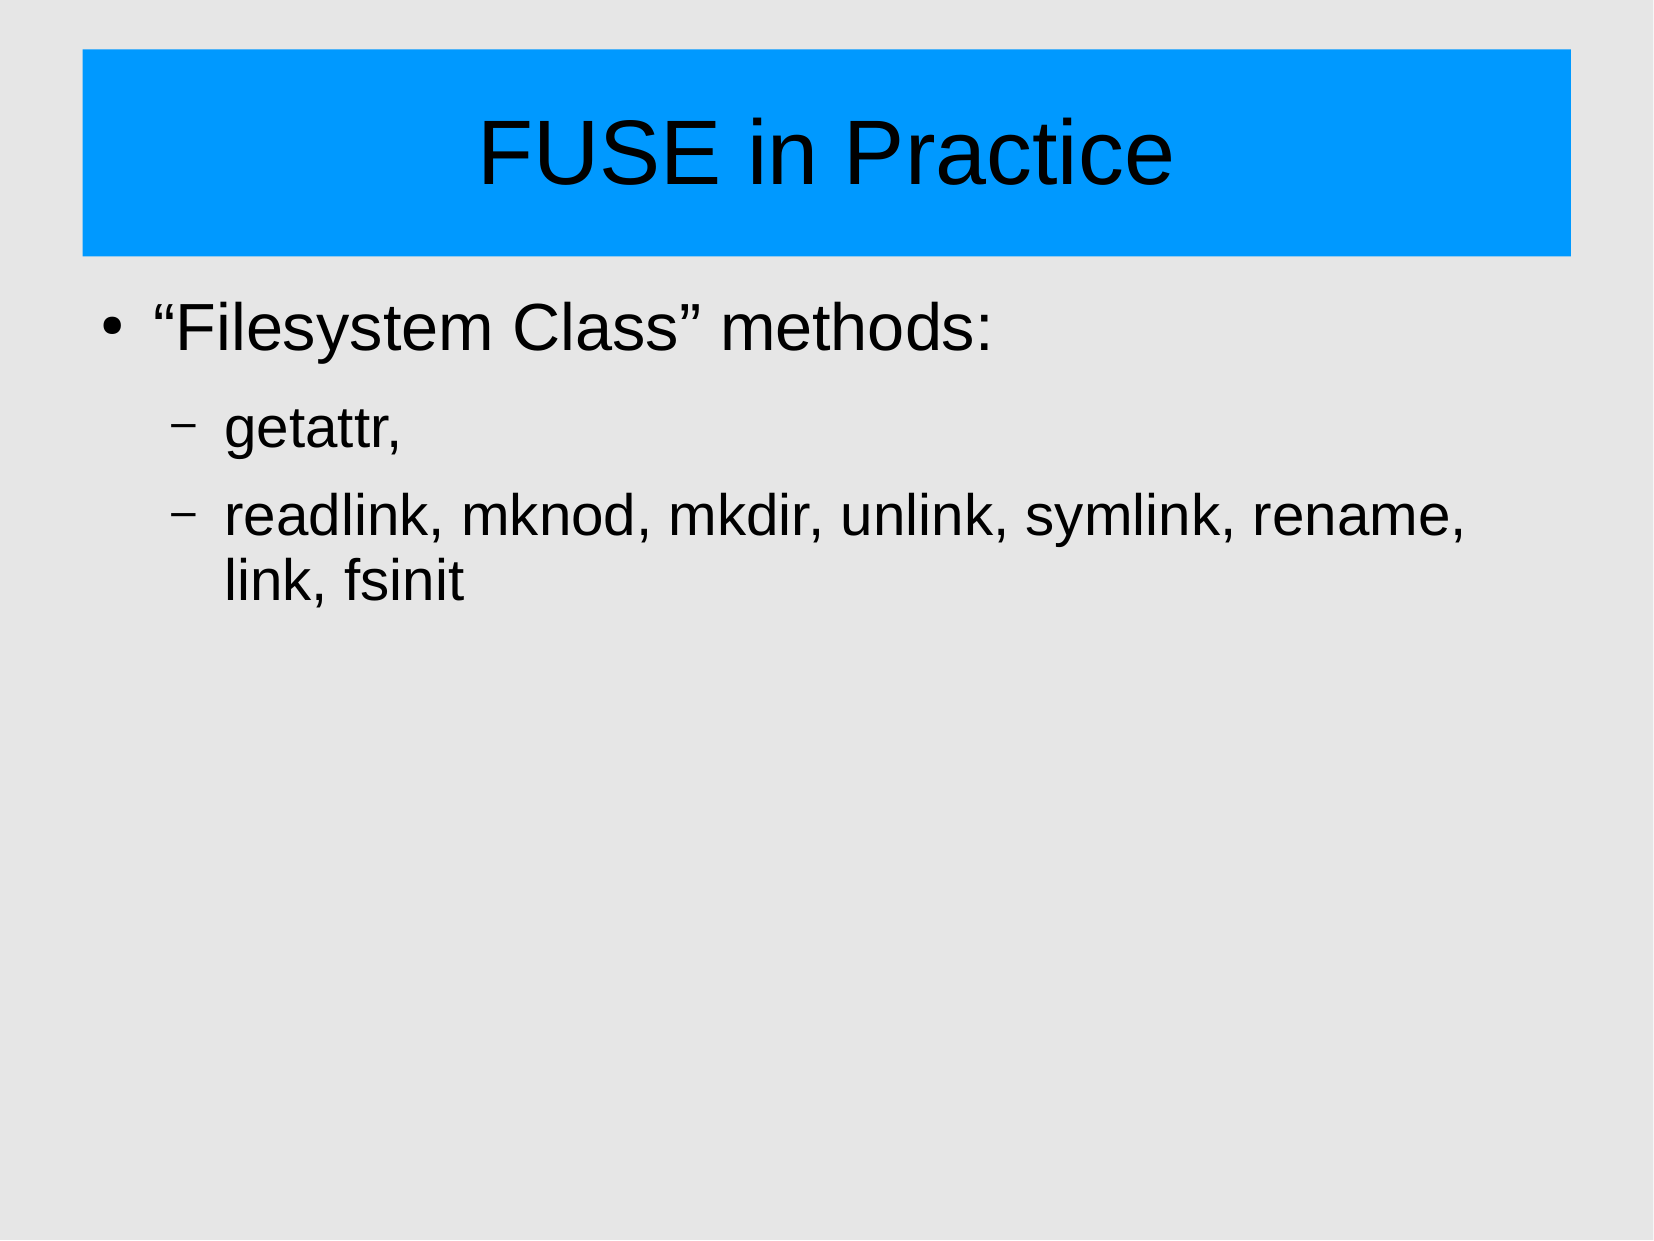

# FUSE in Practice
“Filesystem Class” methods:
getattr,
readlink, mknod, mkdir, unlink, symlink, rename, link, fsinit